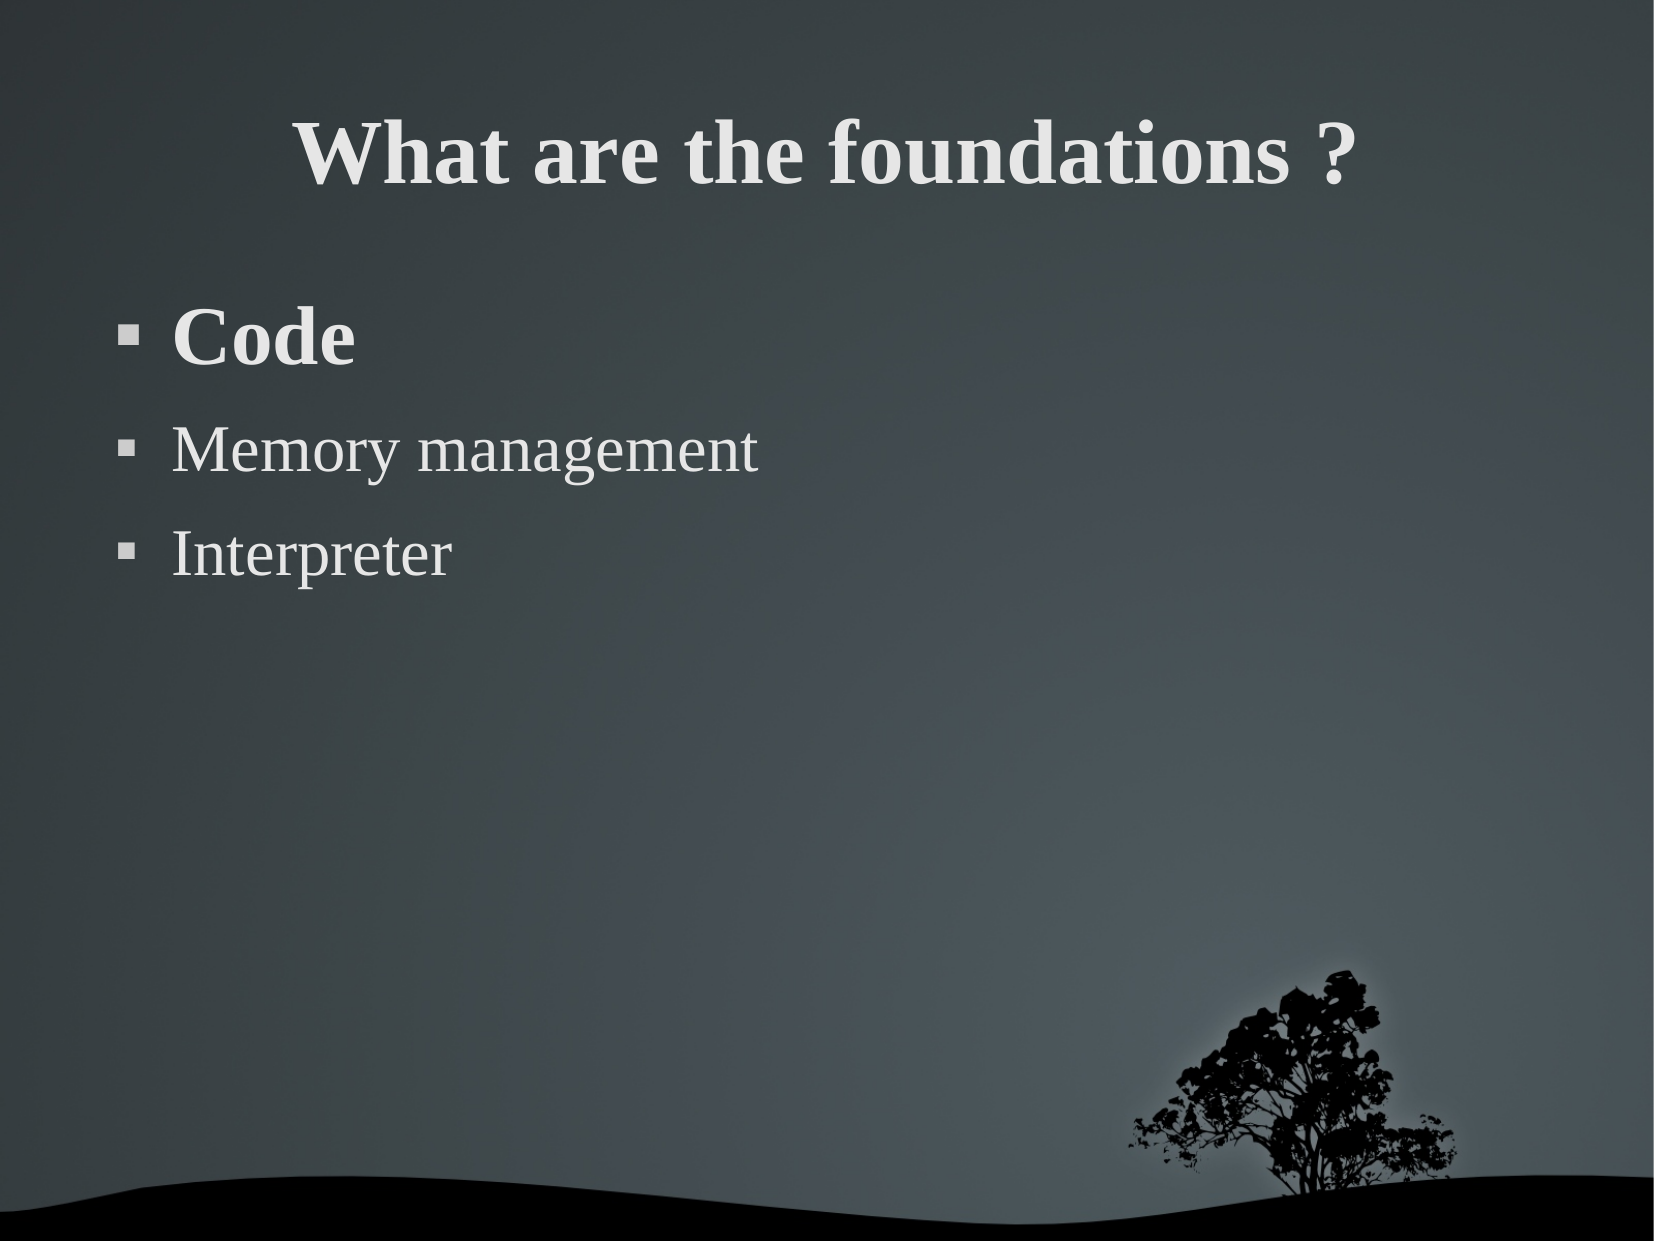

# What are the foundations ?
Code
Memory management
Interpreter